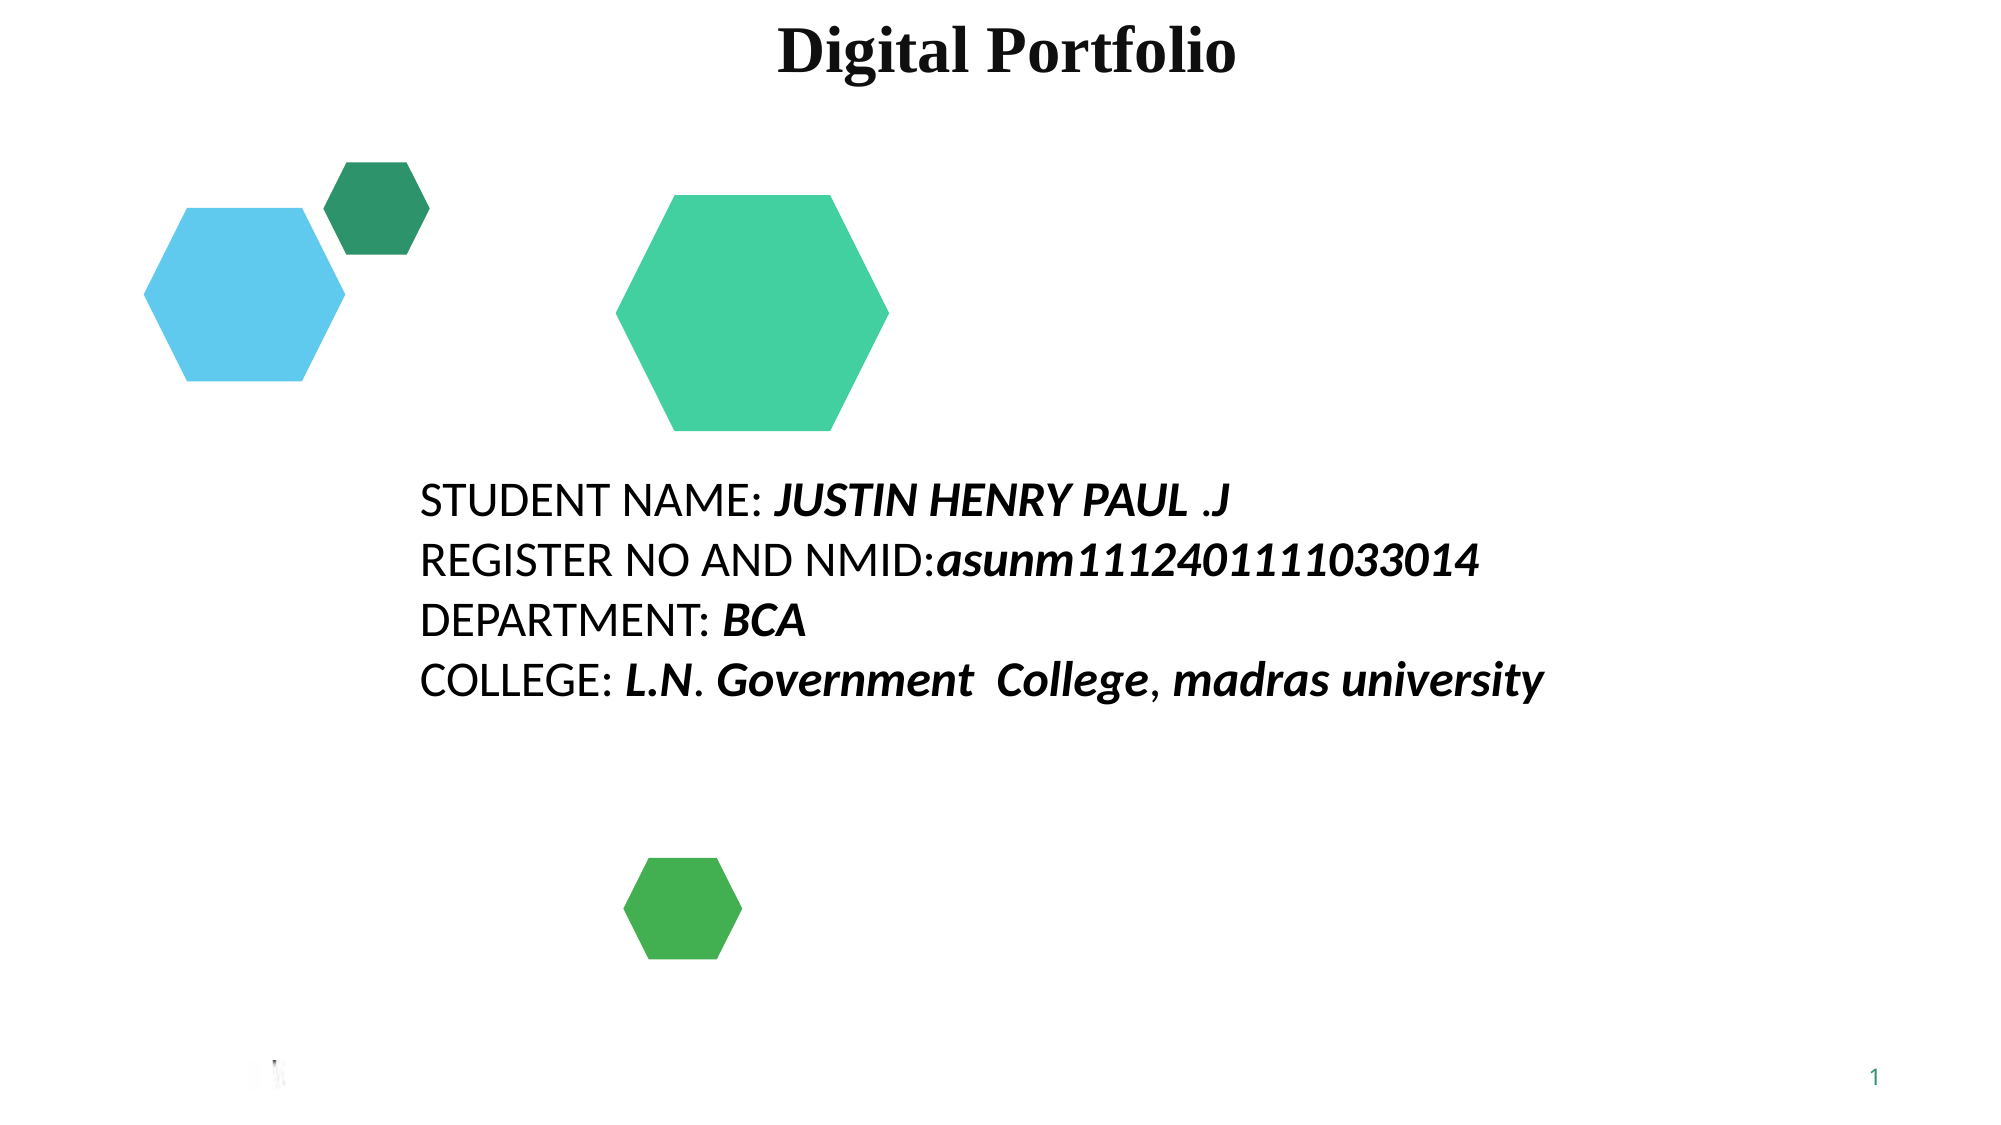

# Digital Portfolio
STUDENT NAME: JUSTIN HENRY PAUL .J
REGISTER NO AND NMID:asunm1112401111033014
DEPARTMENT: BCA
COLLEGE: L.N. Government College, madras university